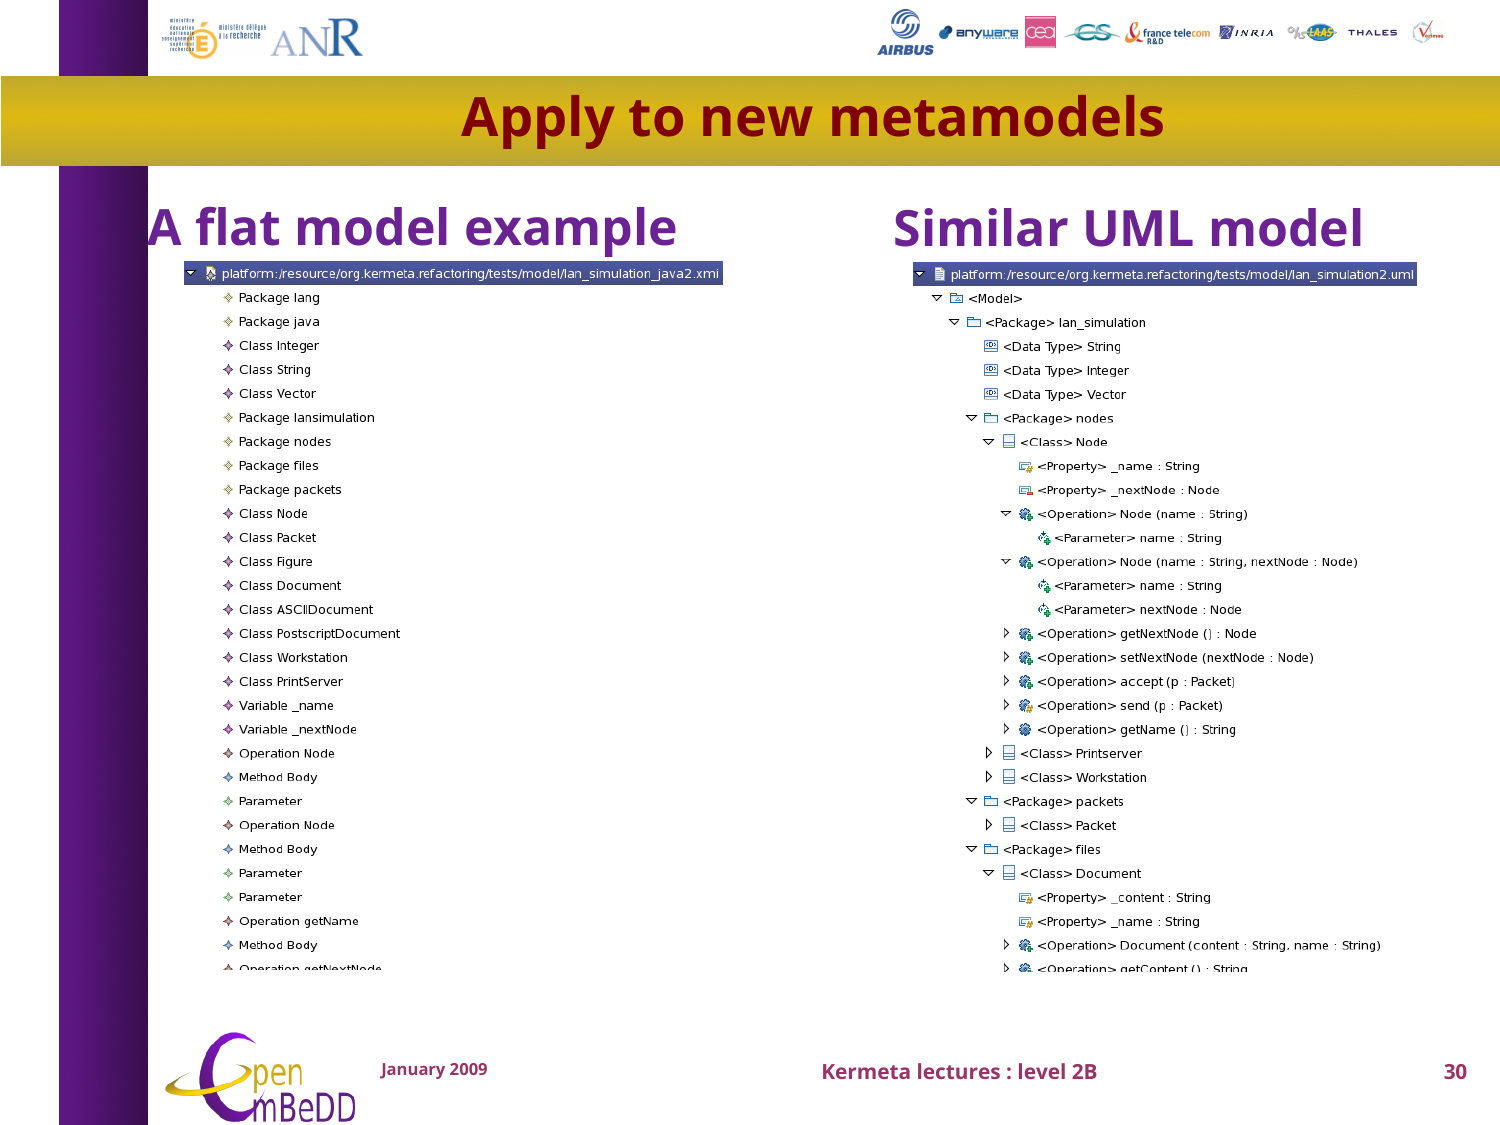

# Apply to new metamodels
A flat model example
Similar UML model
Pied de page
Pied de page fixe
30